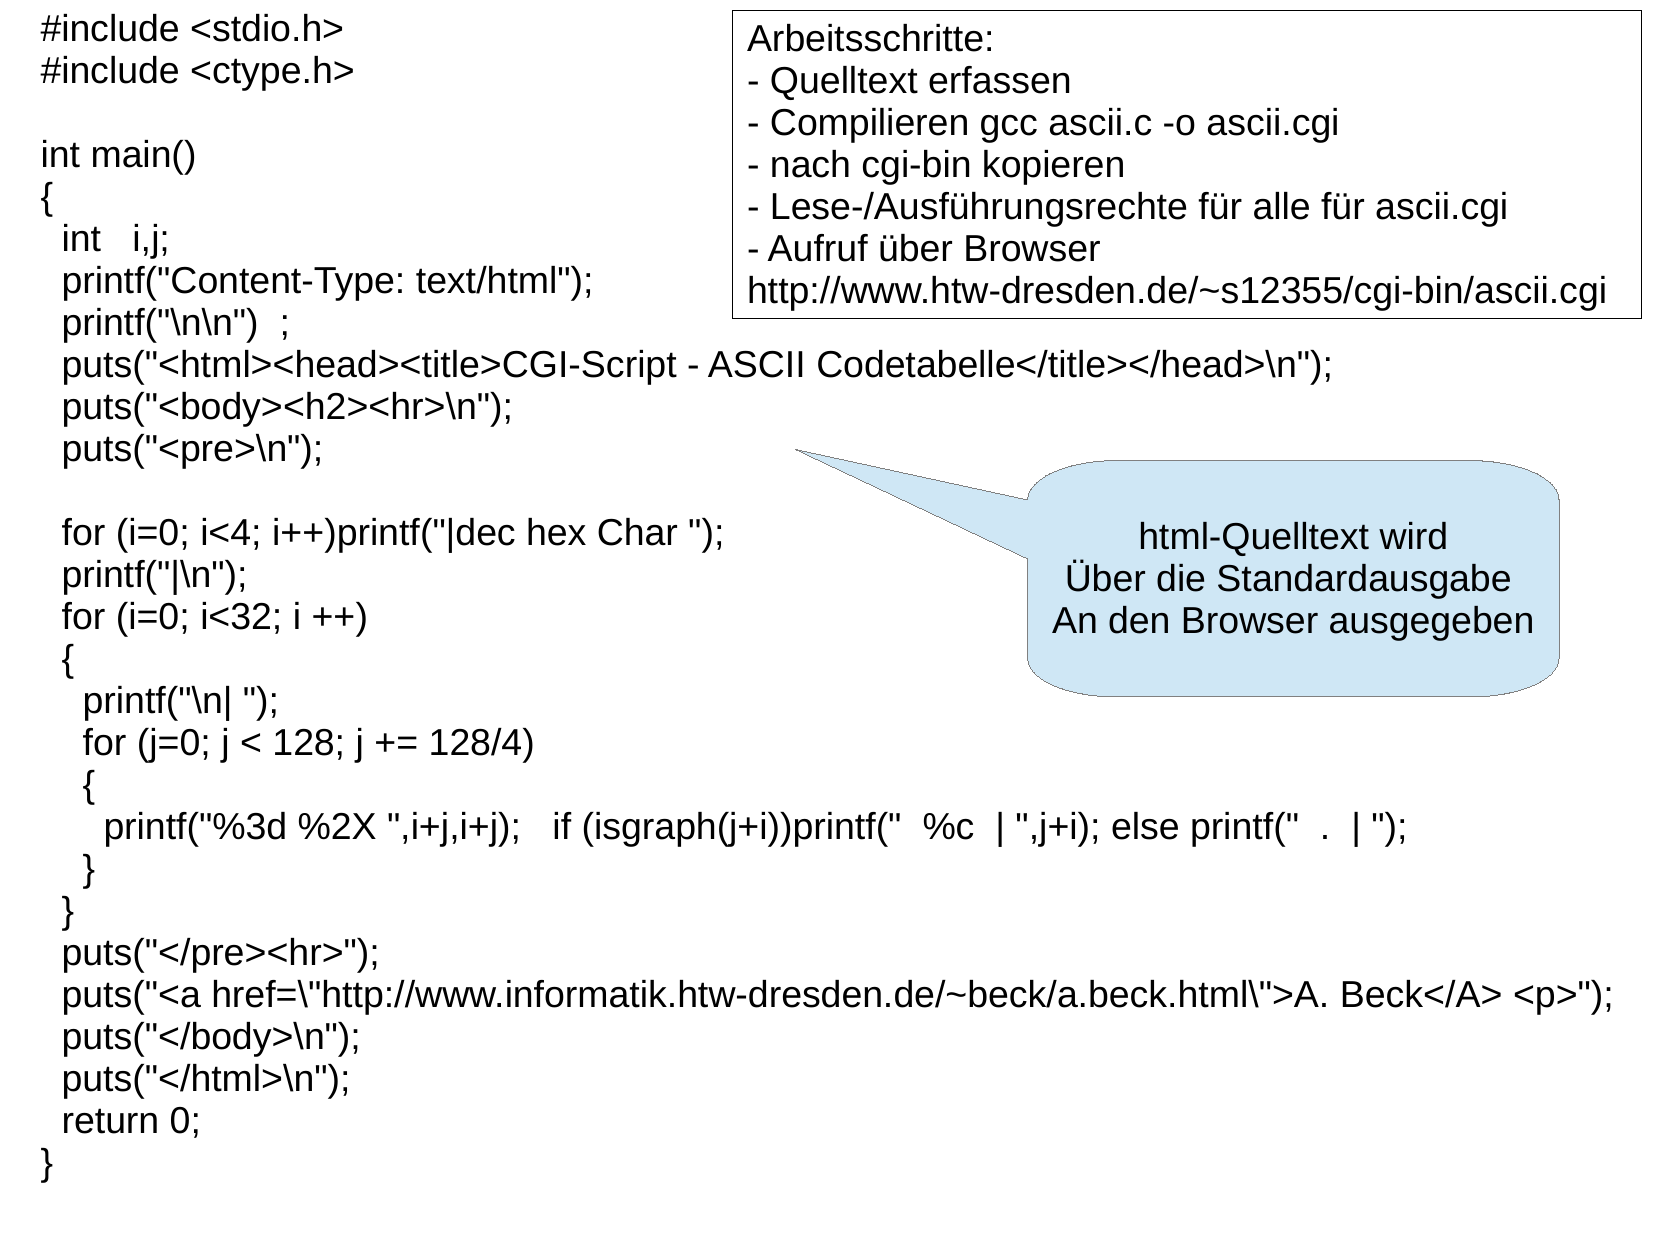

#include <stdio.h>
#include <ctype.h>
int main()
{
 int i,j;
 printf("Content-Type: text/html");
 printf("\n\n") ;
 puts("<html><head><title>CGI-Script - ASCII Codetabelle</title></head>\n");
 puts("<body><h2><hr>\n");
 puts("<pre>\n");
 for (i=0; i<4; i++)printf("|dec hex Char ");
 printf("|\n");
 for (i=0; i<32; i ++)
 {
 printf("\n| ");
 for (j=0; j < 128; j += 128/4)
 {
 printf("%3d %2X ",i+j,i+j); if (isgraph(j+i))printf(" %c | ",j+i); else printf(" . | ");
 }
 }
 puts("</pre><hr>");
 puts("<a href=\"http://www.informatik.htw-dresden.de/~beck/a.beck.html\">A. Beck</A> <p>");
 puts("</body>\n");
 puts("</html>\n");
 return 0;
}
Arbeitsschritte:
- Quelltext erfassen
- Compilieren gcc ascii.c -o ascii.cgi
- nach cgi-bin kopieren
- Lese-/Ausführungsrechte für alle für ascii.cgi
- Aufruf über Browser
http://www.htw-dresden.de/~s12355/cgi-bin/ascii.cgi
html-Quelltext wird
Über die Standardausgabe
An den Browser ausgegeben